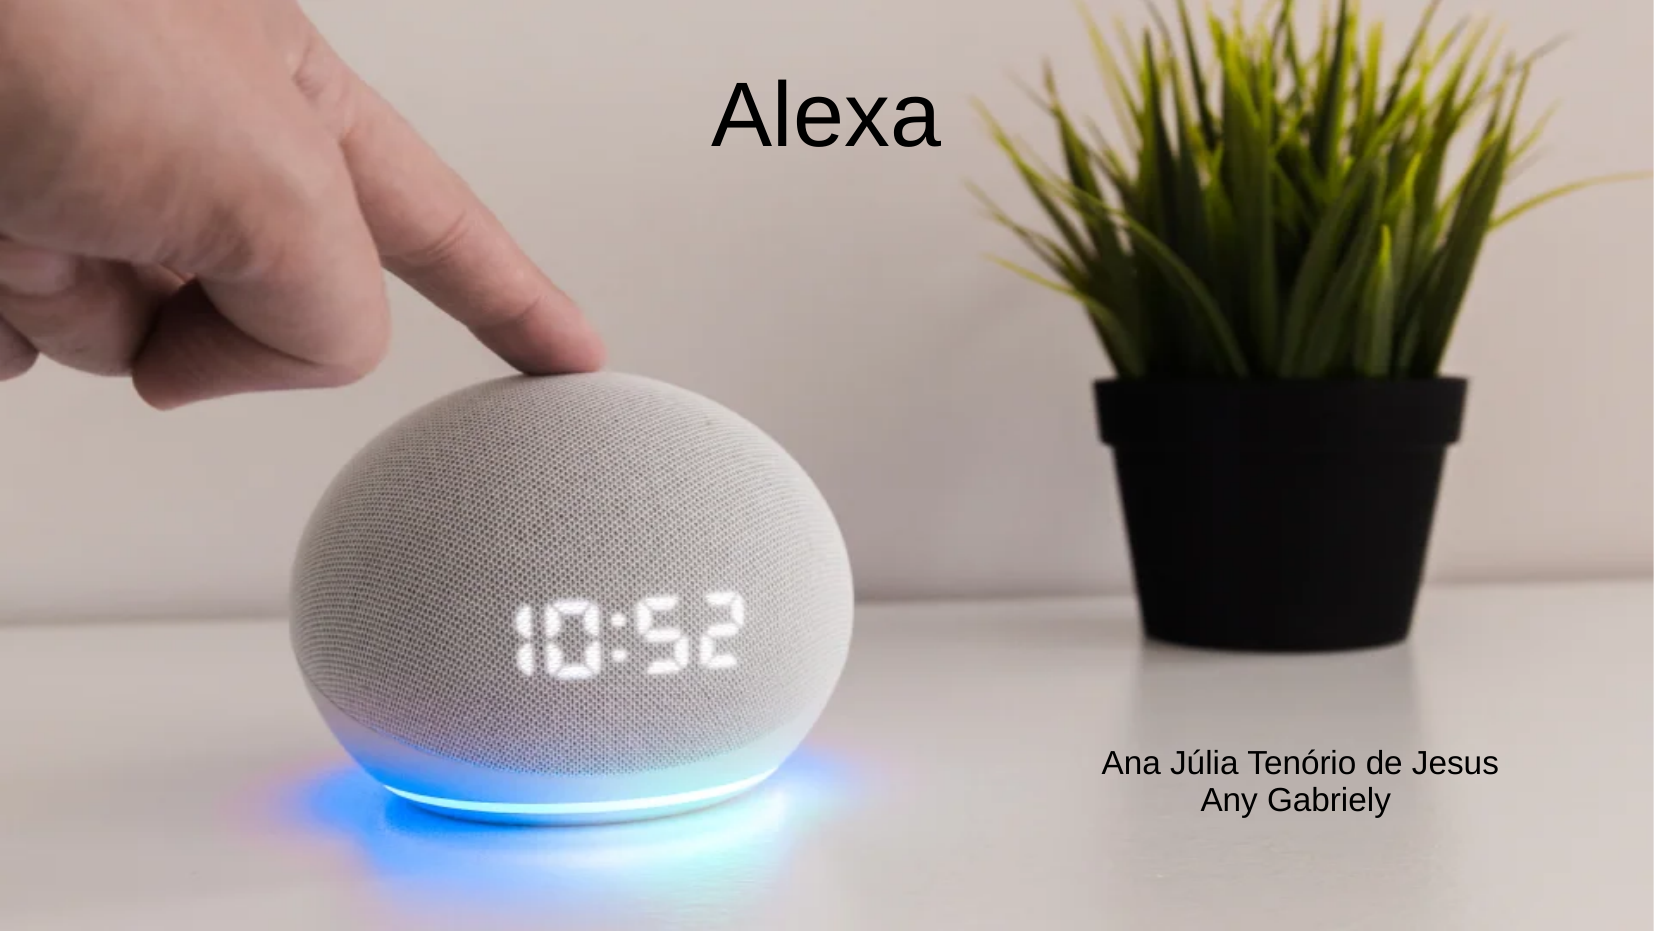

# Alexa
Ana Júlia Tenório de Jesus
Any Gabriely